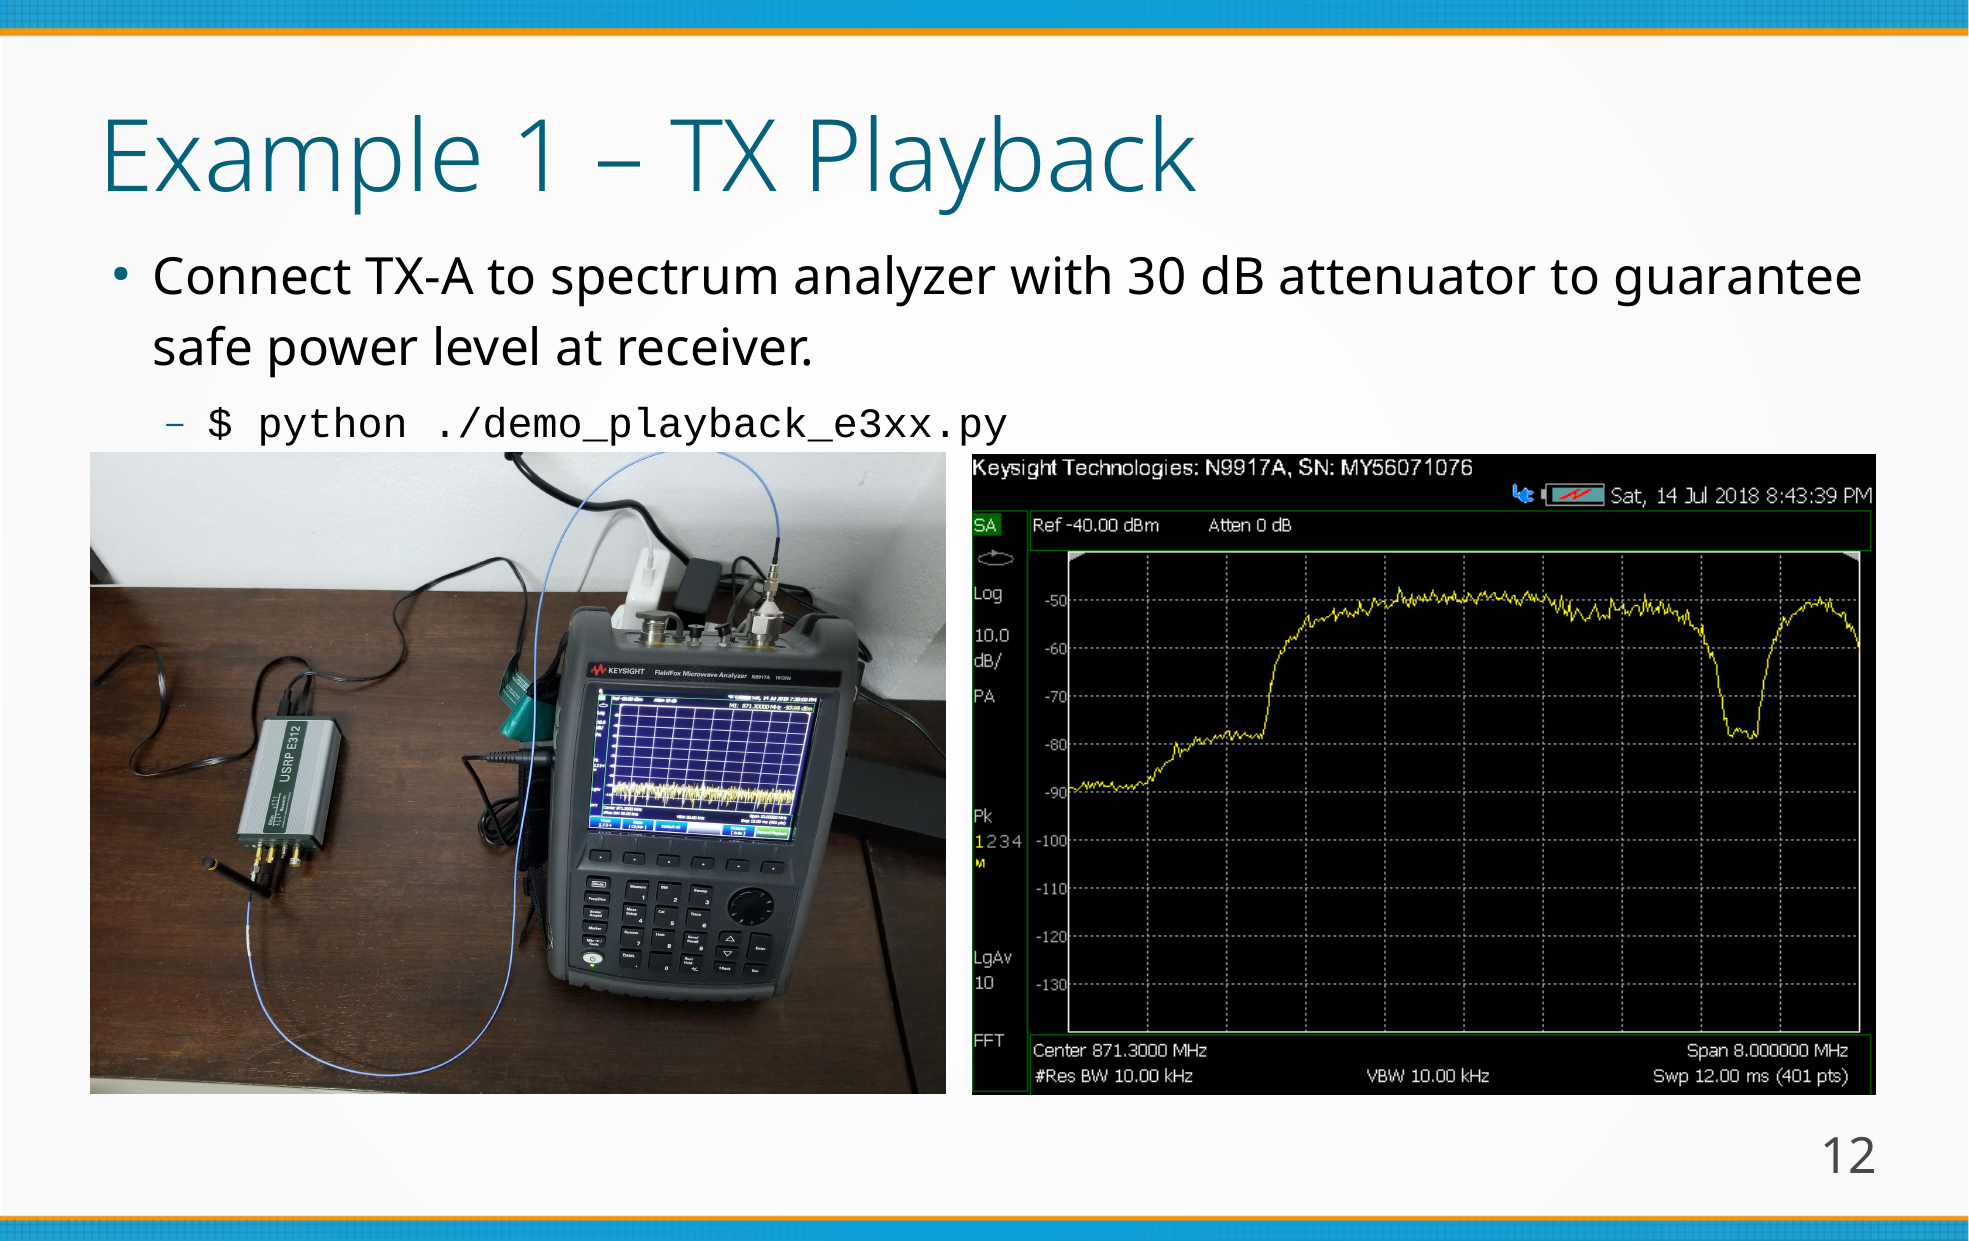

# Example 1 – TX Playback
Connect TX-A to spectrum analyzer with 30 dB attenuator to guarantee safe power level at receiver.
$ python ./demo_playback_e3xx.py
12